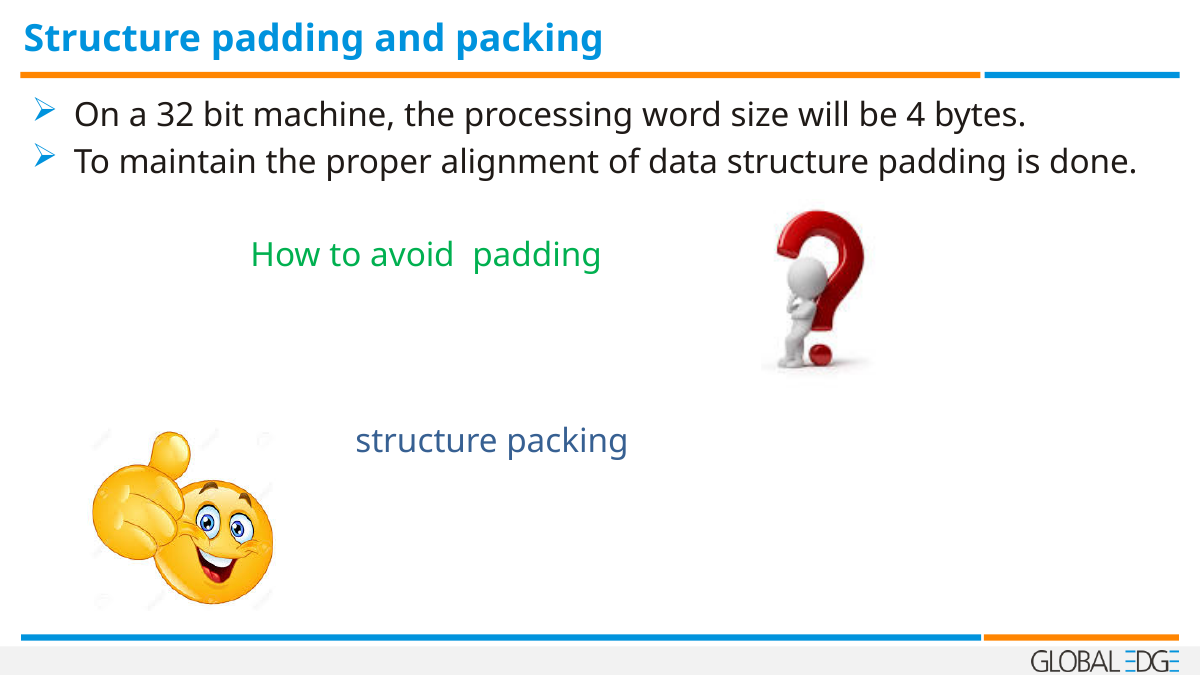

Structure padding and packing
# On a 32 bit machine, the processing word size will be 4 bytes.
To maintain the proper alignment of data structure padding is done.
 How to avoid padding
 structure packing